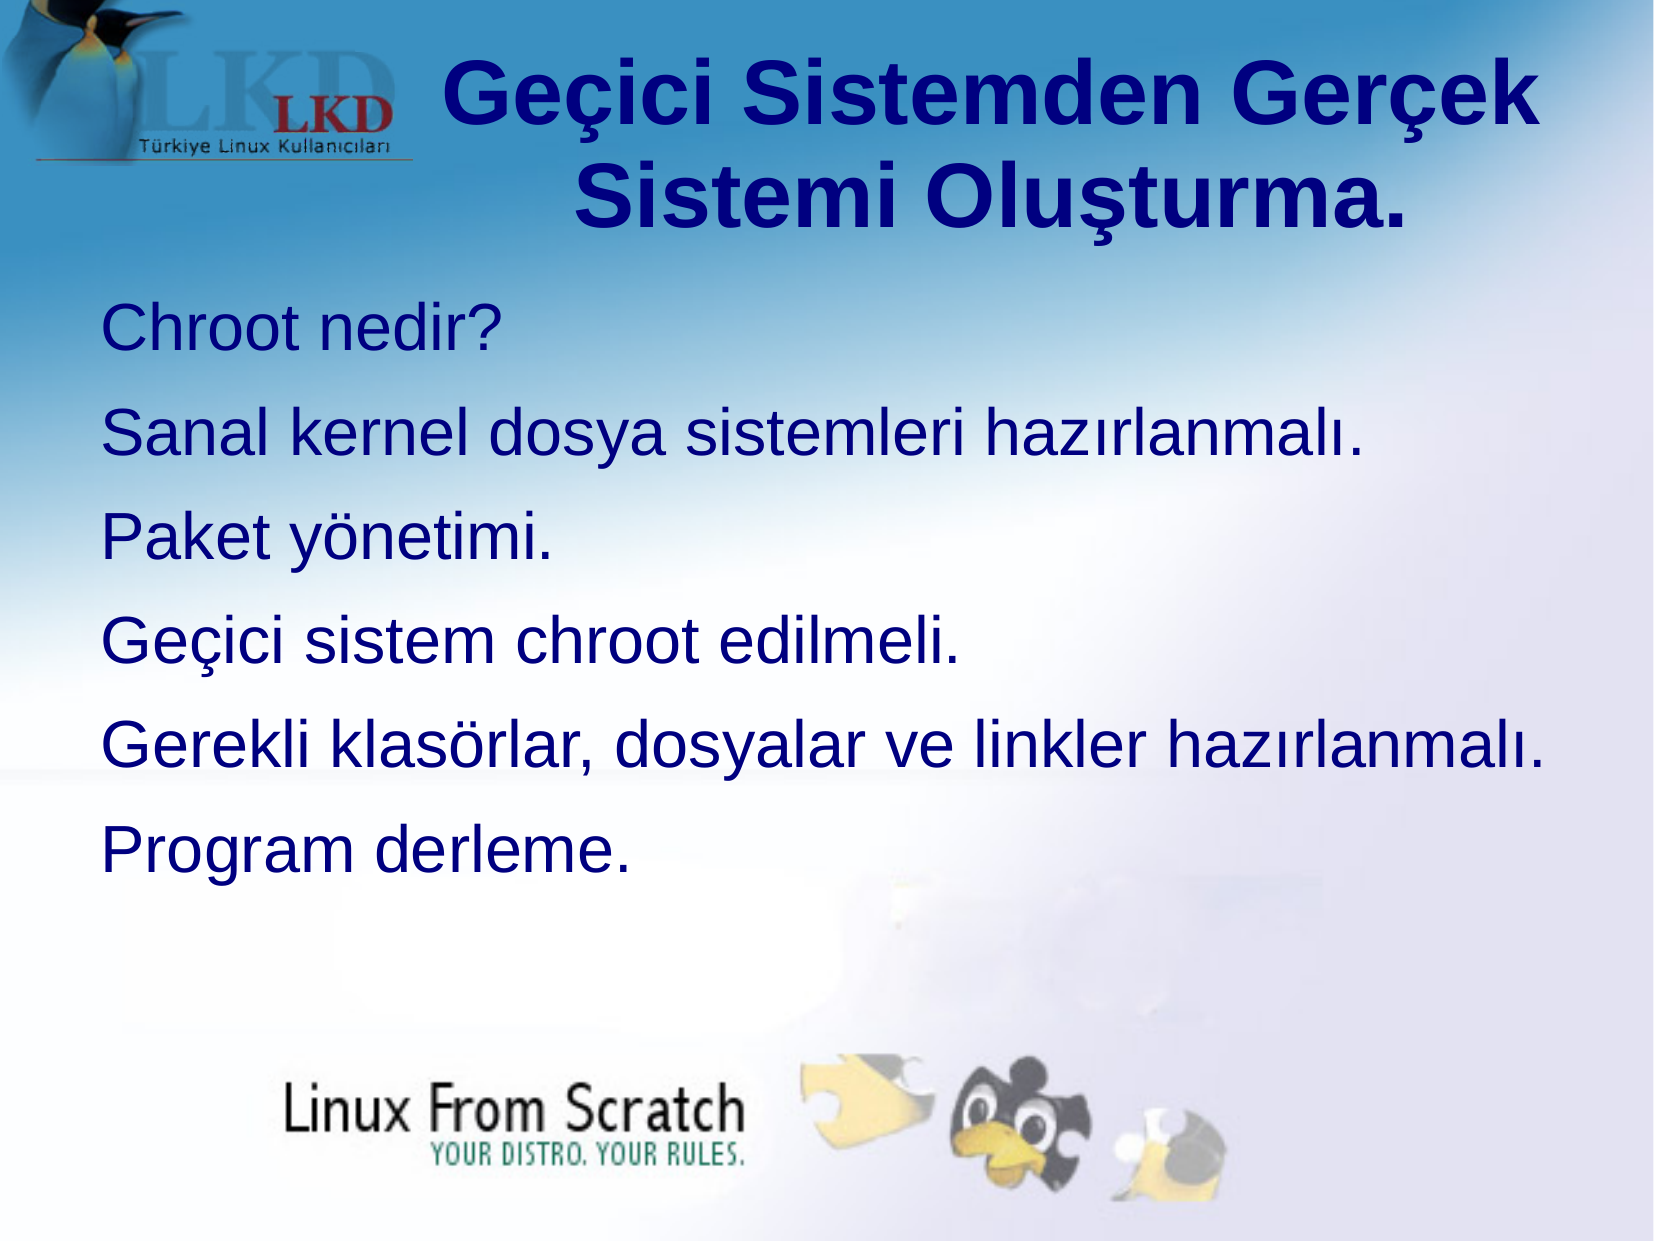

# Geçici Sistemden Gerçek Sistemi Oluşturma.
Chroot nedir?
Sanal kernel dosya sistemleri hazırlanmalı.
Paket yönetimi.
Geçici sistem chroot edilmeli.
Gerekli klasörlar, dosyalar ve linkler hazırlanmalı.
Program derleme.